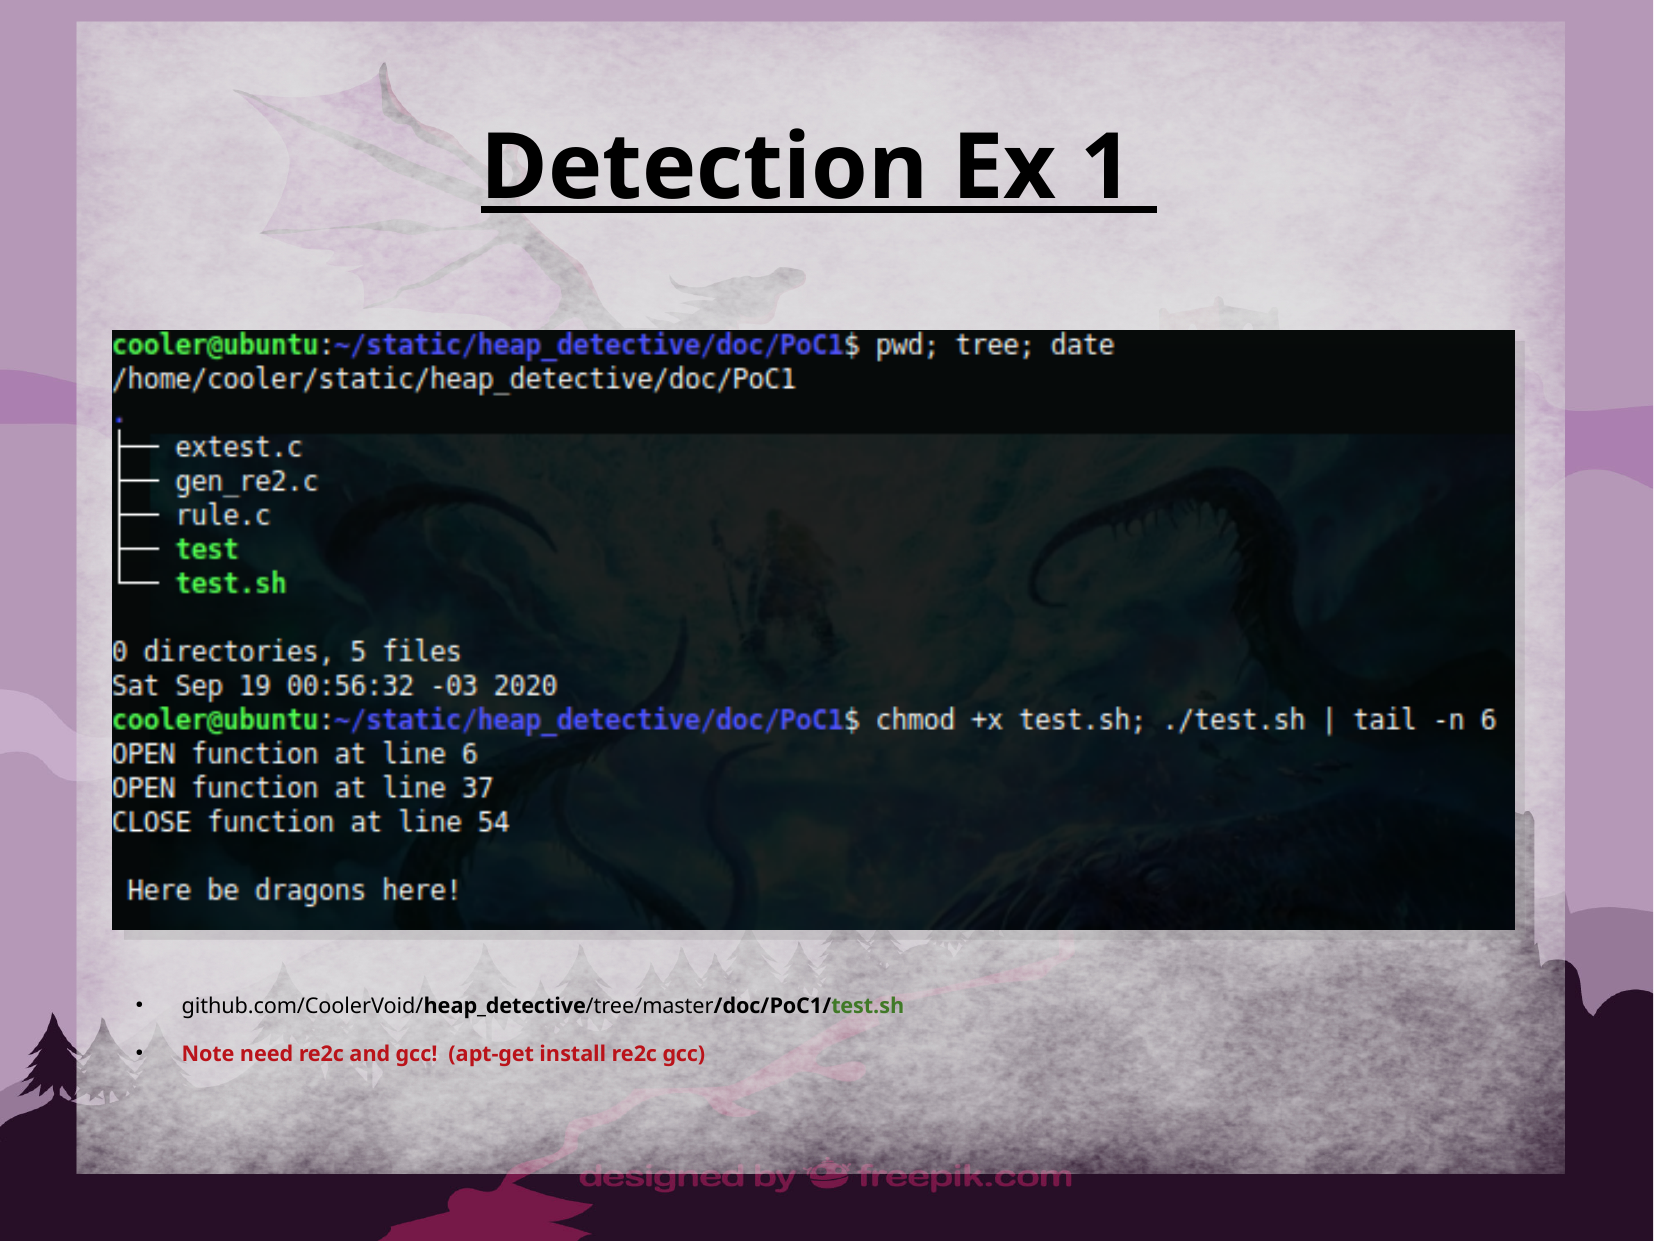

# Detection Ex 1
github.com/CoolerVoid/heap_detective/tree/master/doc/PoC1/test.sh
Note need re2c and gcc! (apt-get install re2c gcc)